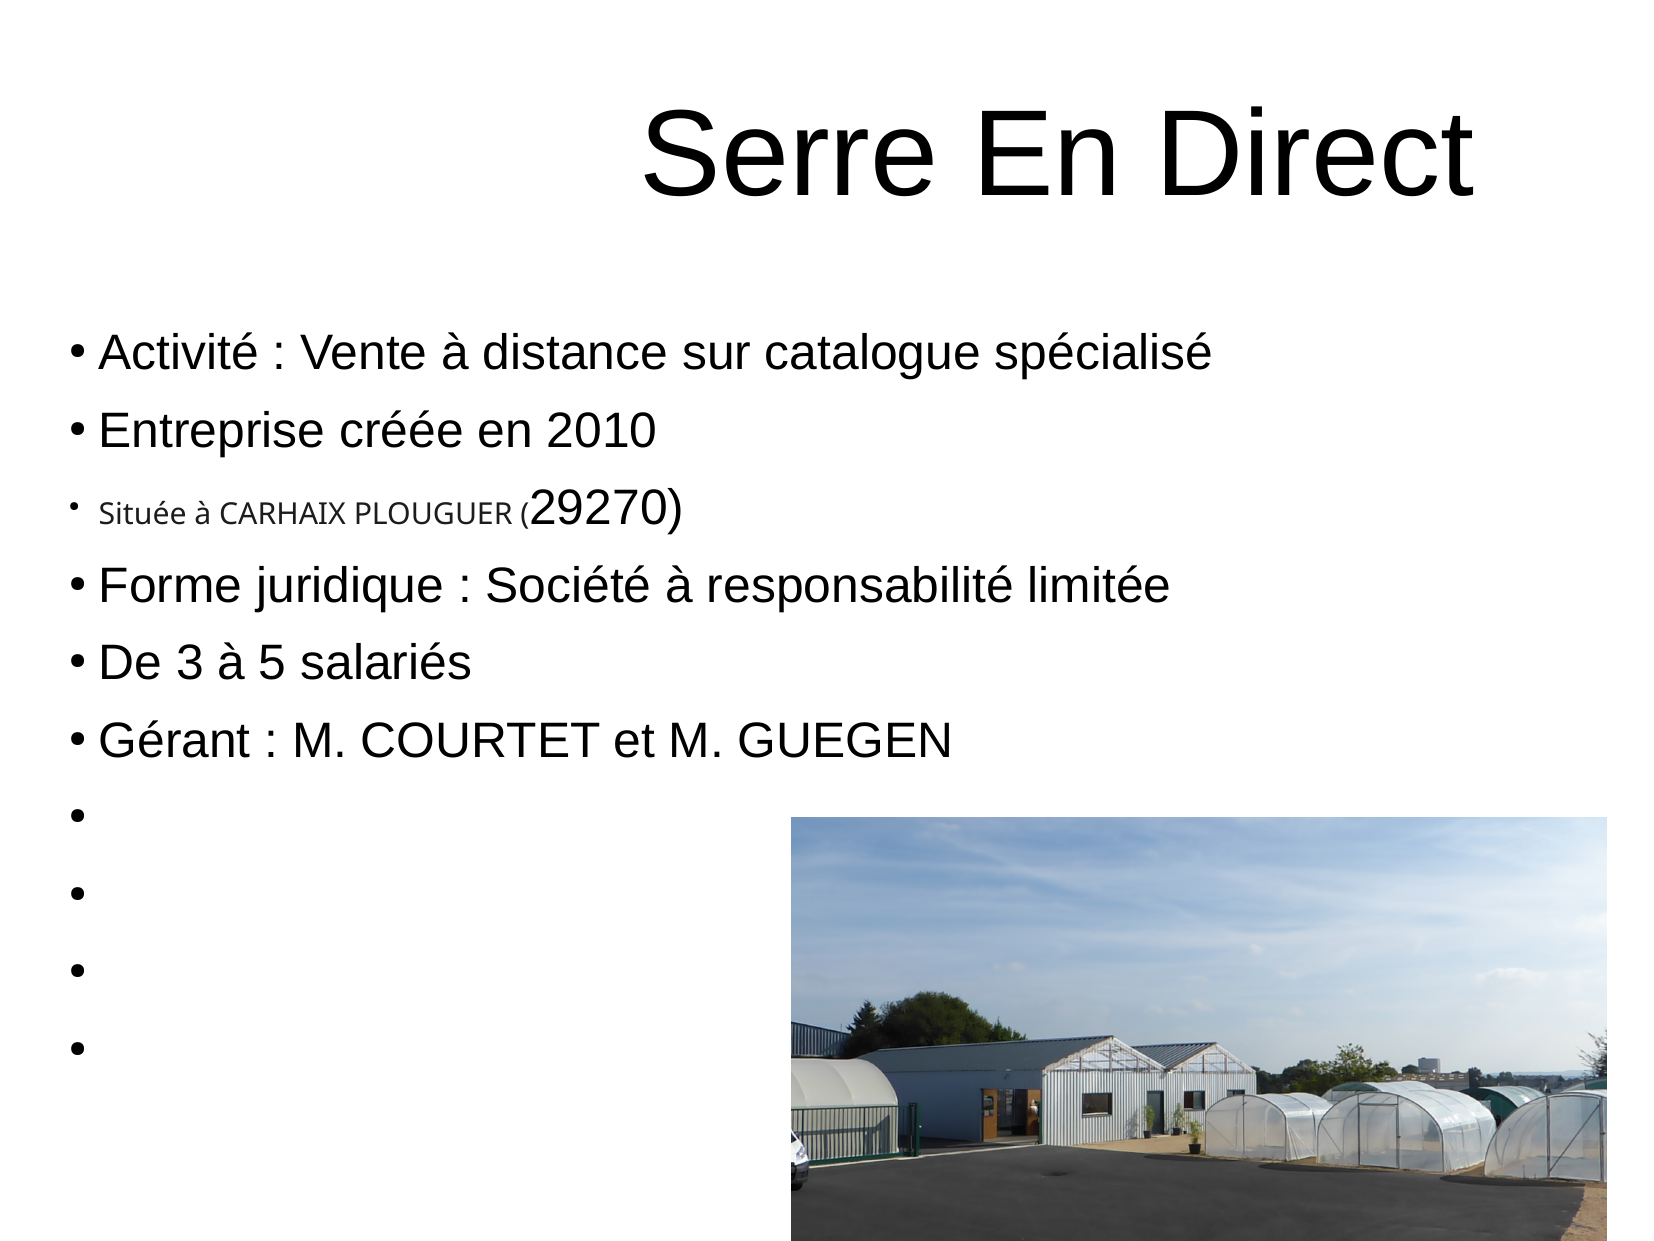

# L’entreprise - Serre En Direct
Activité : Vente à distance sur catalogue spécialisé
Entreprise créée en 2010
Située à CARHAIX PLOUGUER (29270)
Forme juridique : Société à responsabilité limitée
De 3 à 5 salariés
Gérant : M. COURTET et M. GUEGEN
3